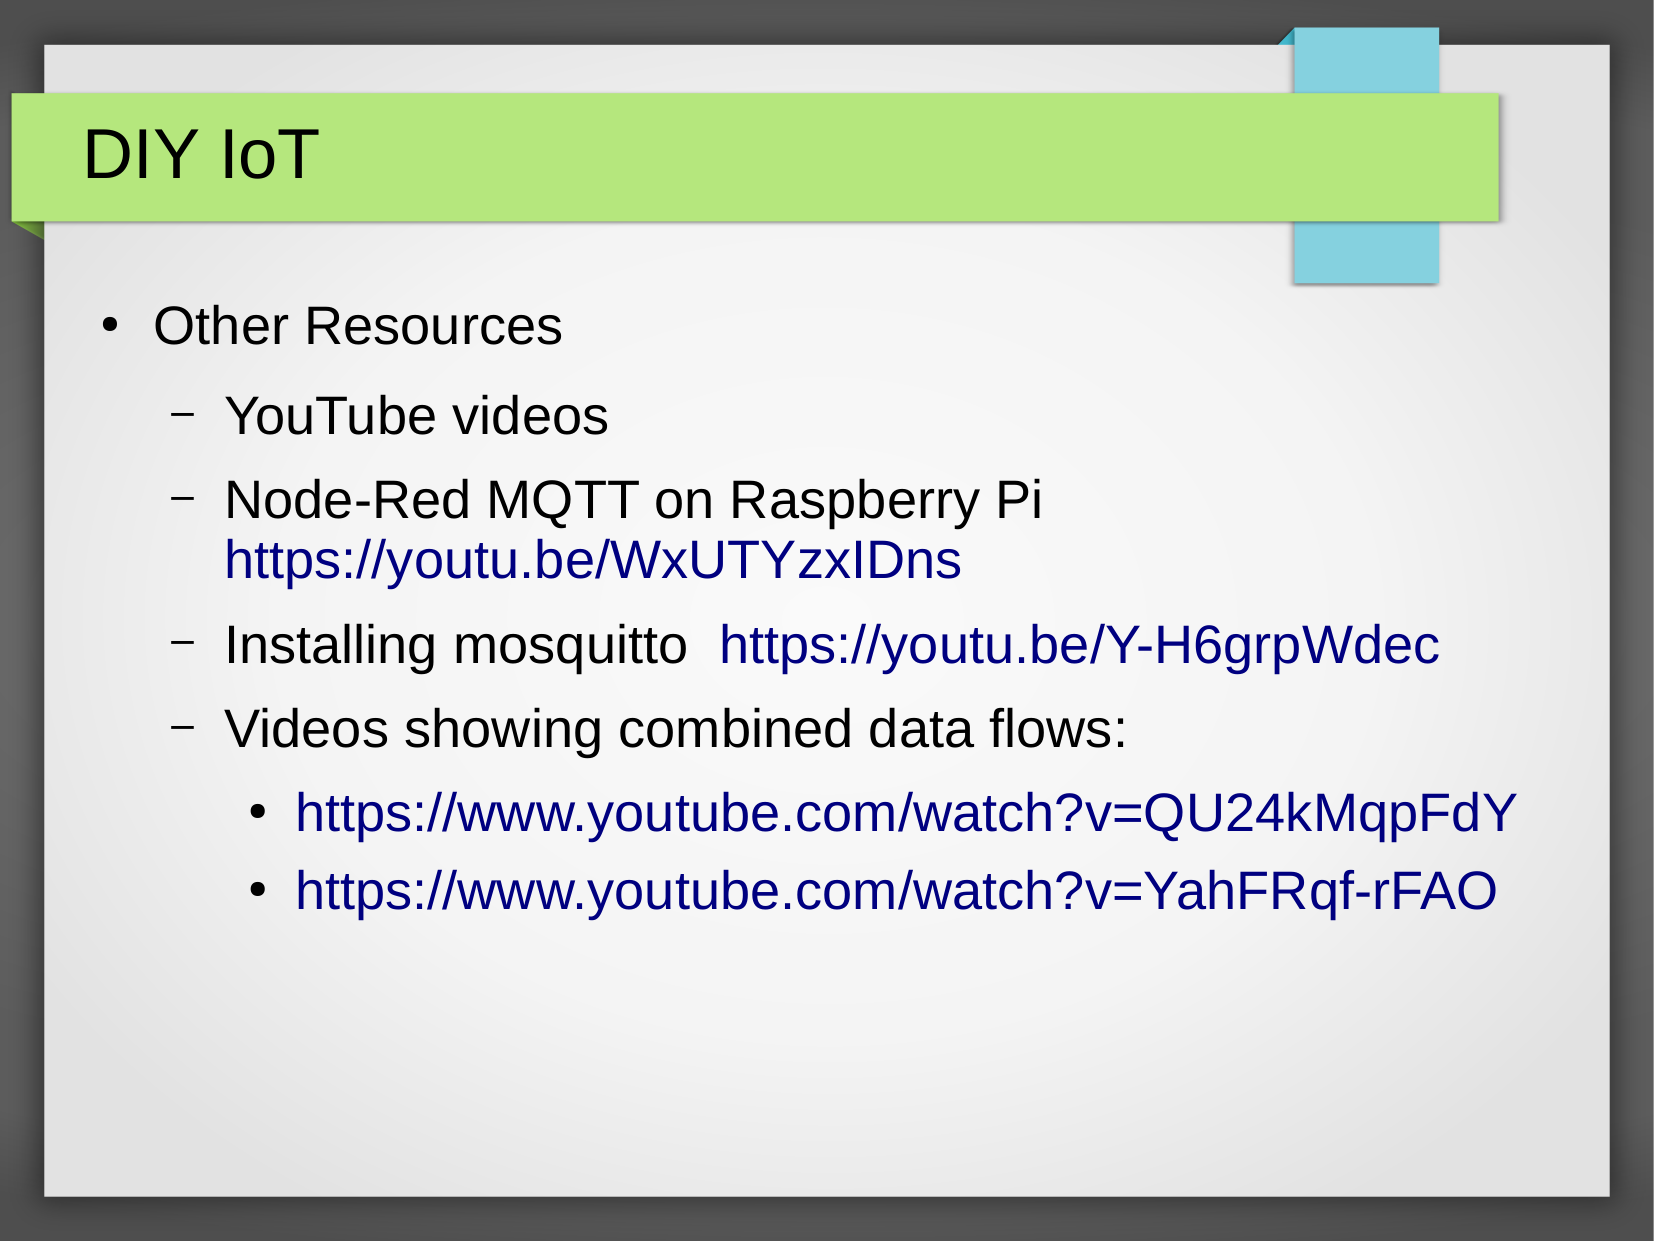

# DIY IoT
Other Resources
YouTube videos
Node-Red MQTT on Raspberry Pihttps://youtu.be/WxUTYzxIDns
Installing mosquitto https://youtu.be/Y-H6grpWdec
Videos showing combined data flows:
https://www.youtube.com/watch?v=QU24kMqpFdY
https://www.youtube.com/watch?v=YahFRqf-rFAO